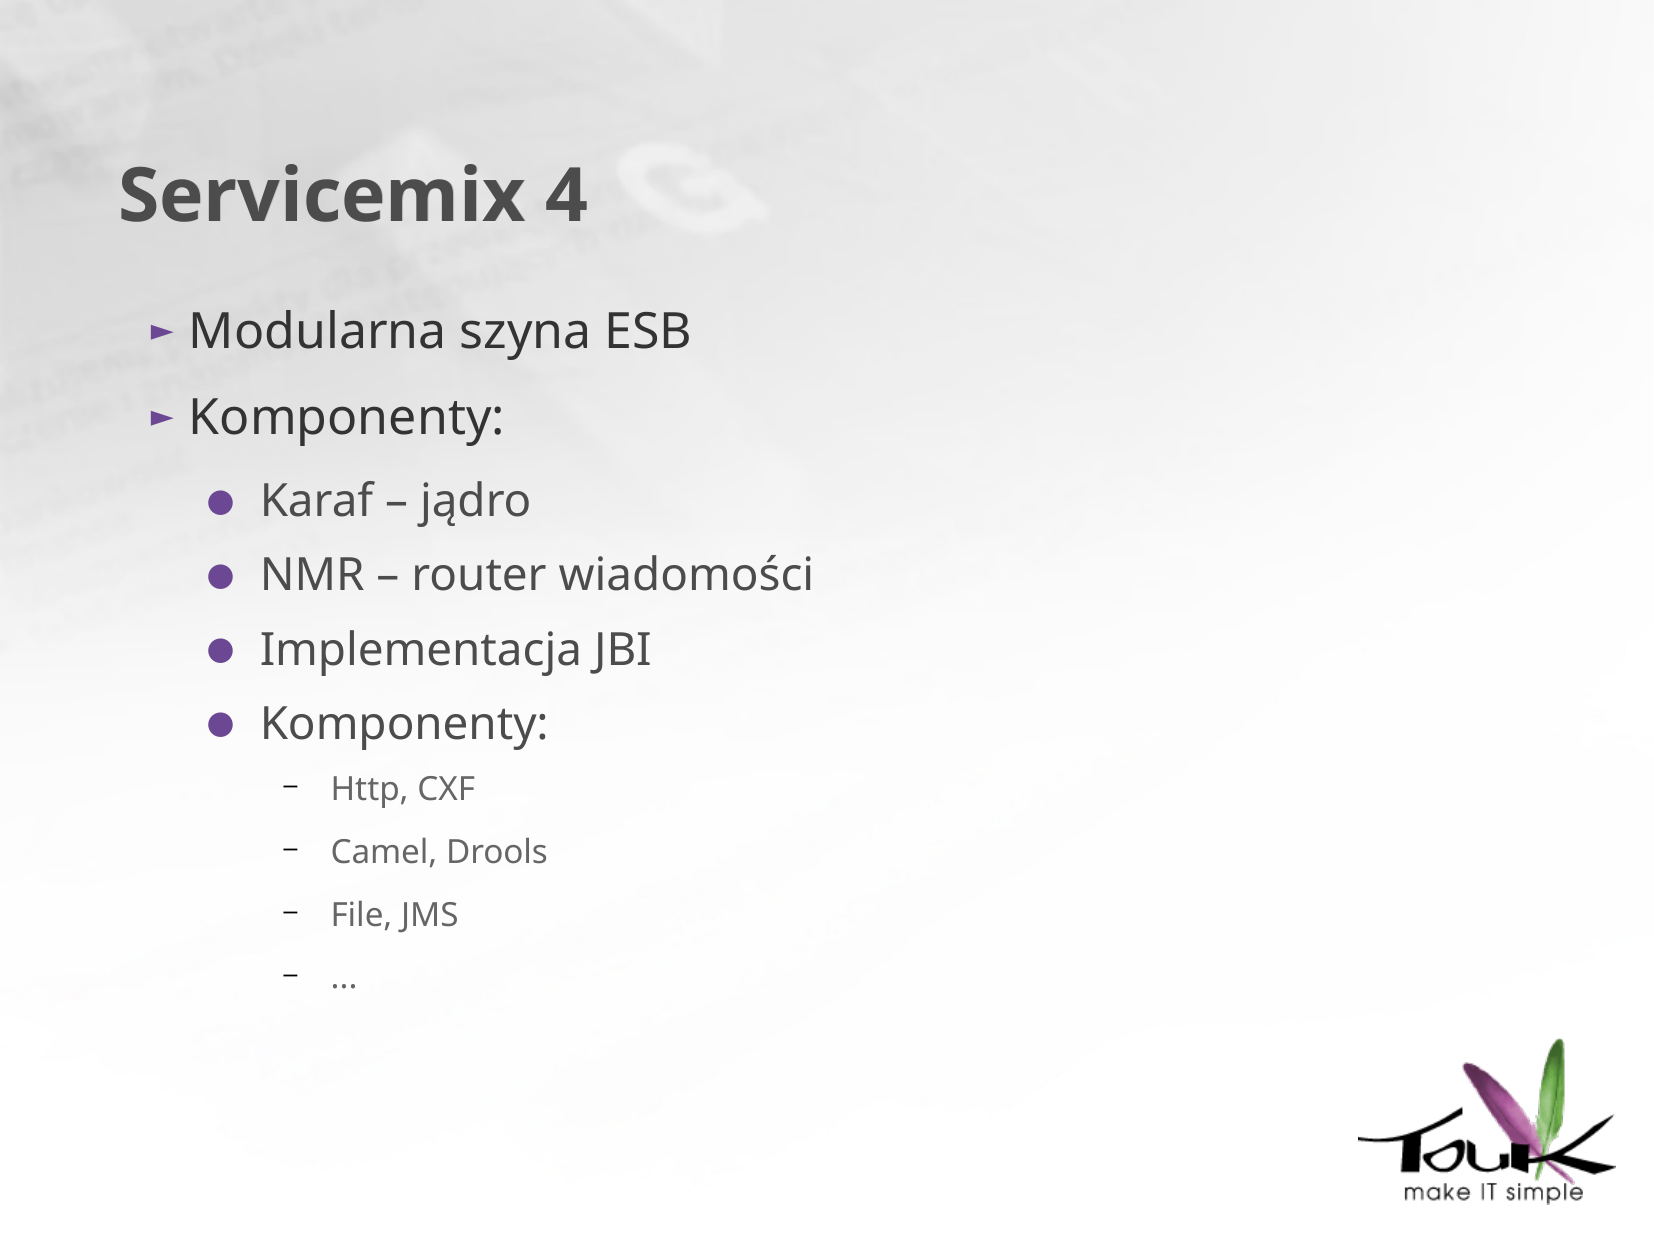

# Servicemix 4
Modularna szyna ESB
Komponenty:
Karaf – jądro
NMR – router wiadomości
Implementacja JBI
Komponenty:
Http, CXF
Camel, Drools
File, JMS
...